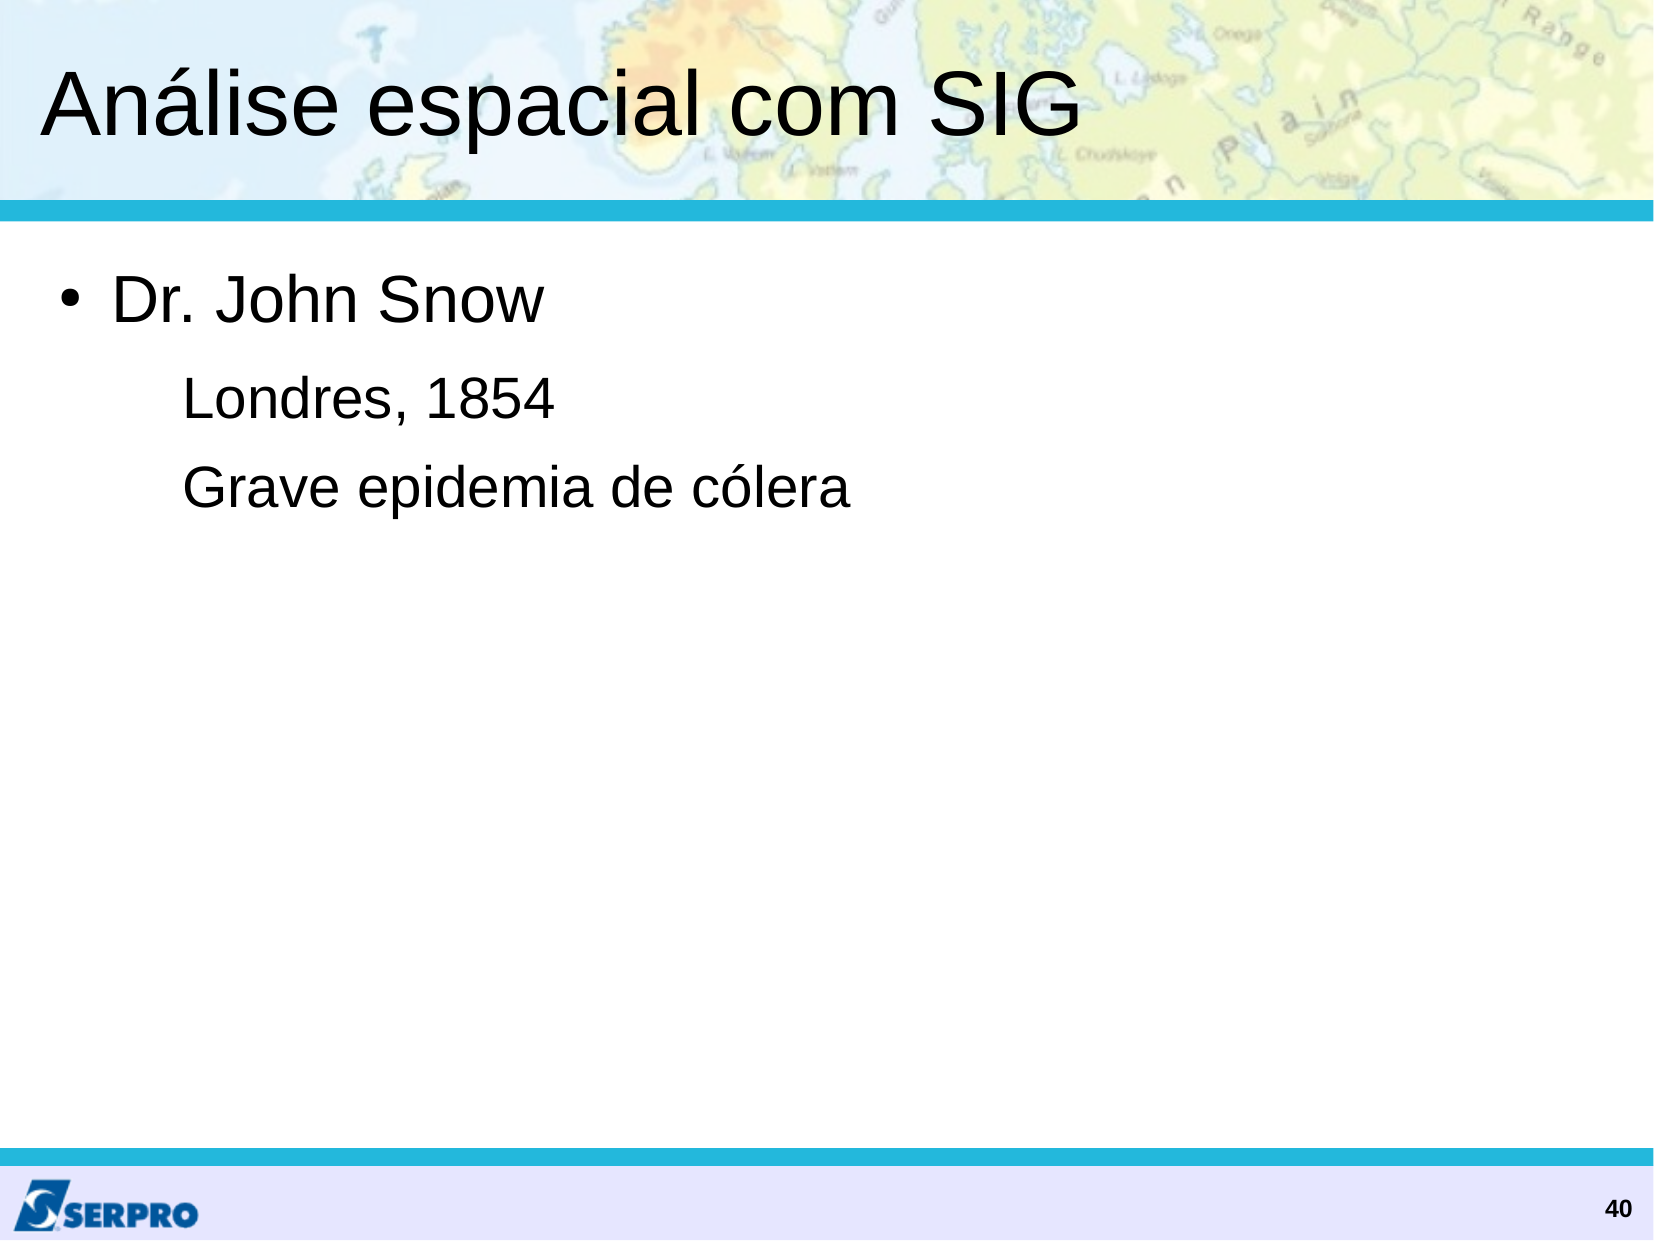

# Análise espacial com SIG
Dr. John Snow
Londres, 1854
Grave epidemia de cólera
40